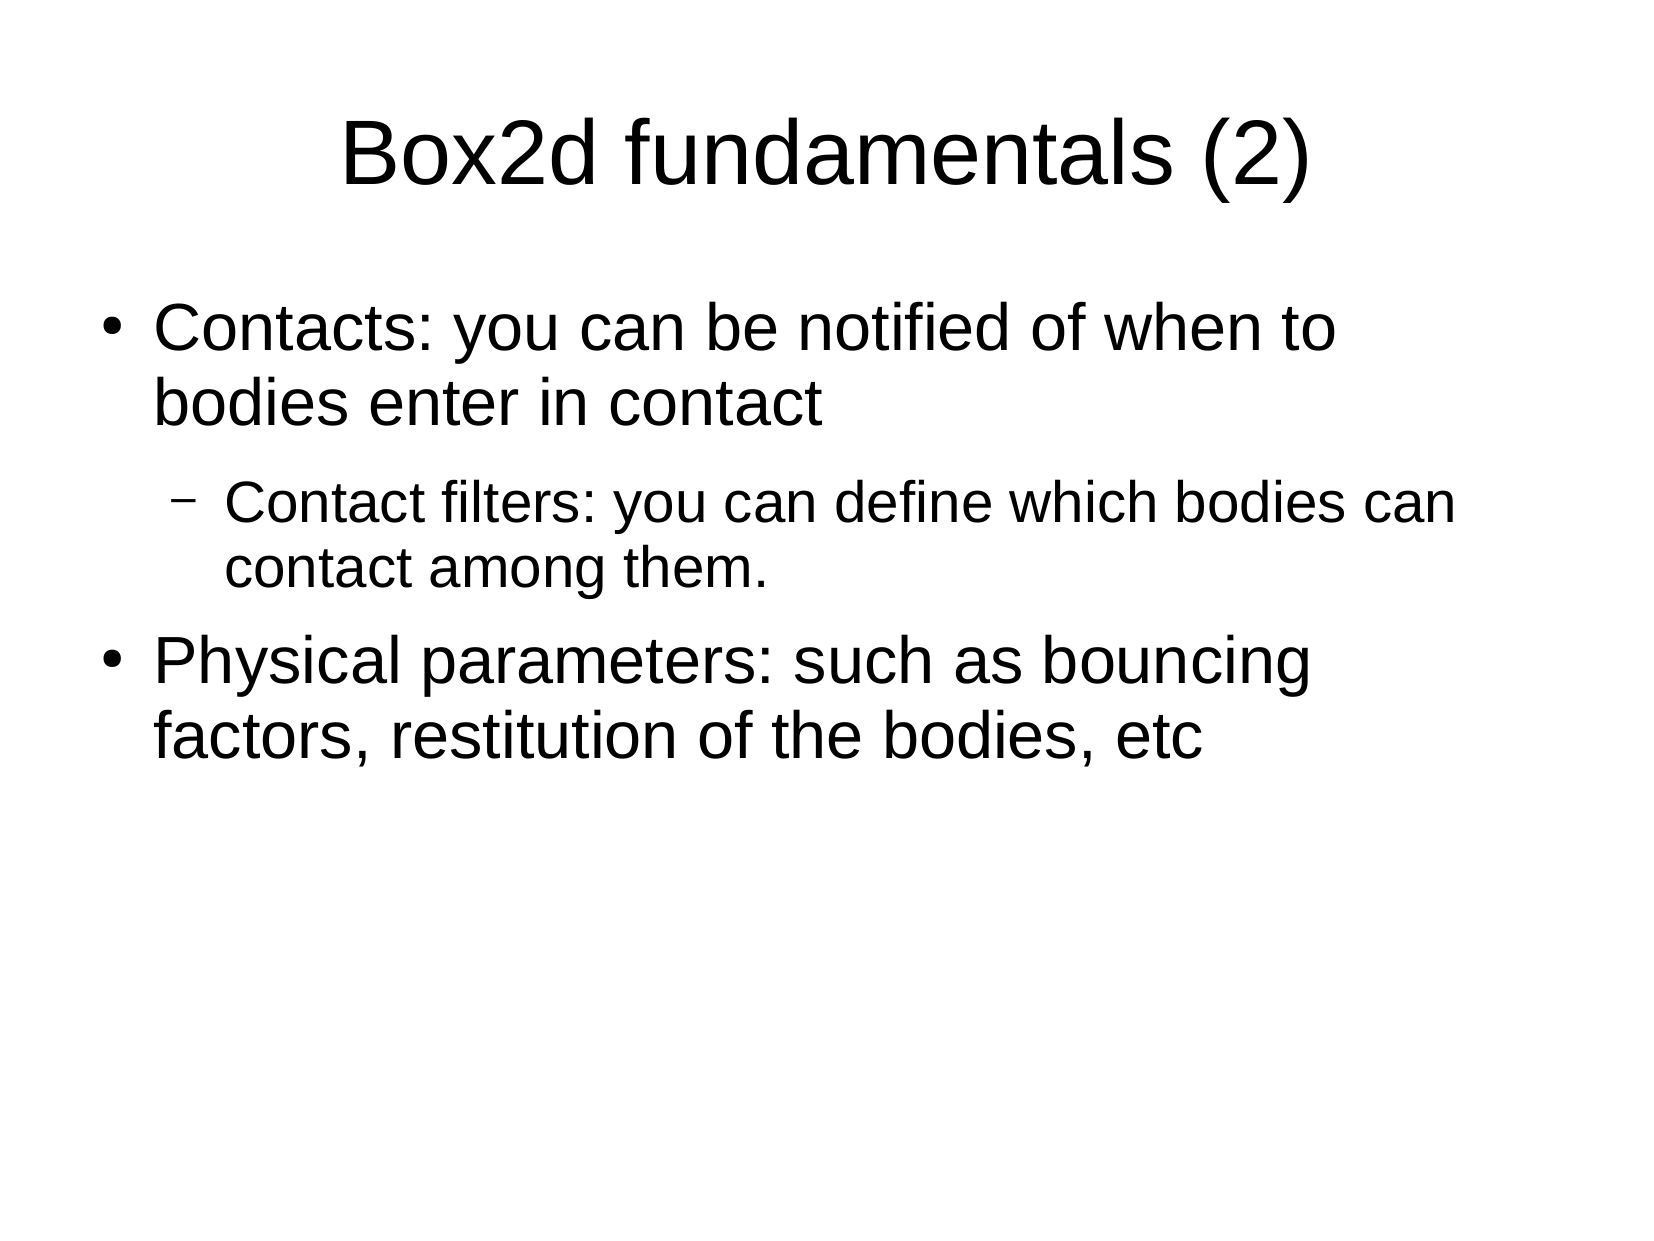

# Box2d fundamentals (2)
Contacts: you can be notified of when to bodies enter in contact
Contact filters: you can define which bodies can contact among them.
Physical parameters: such as bouncing factors, restitution of the bodies, etc